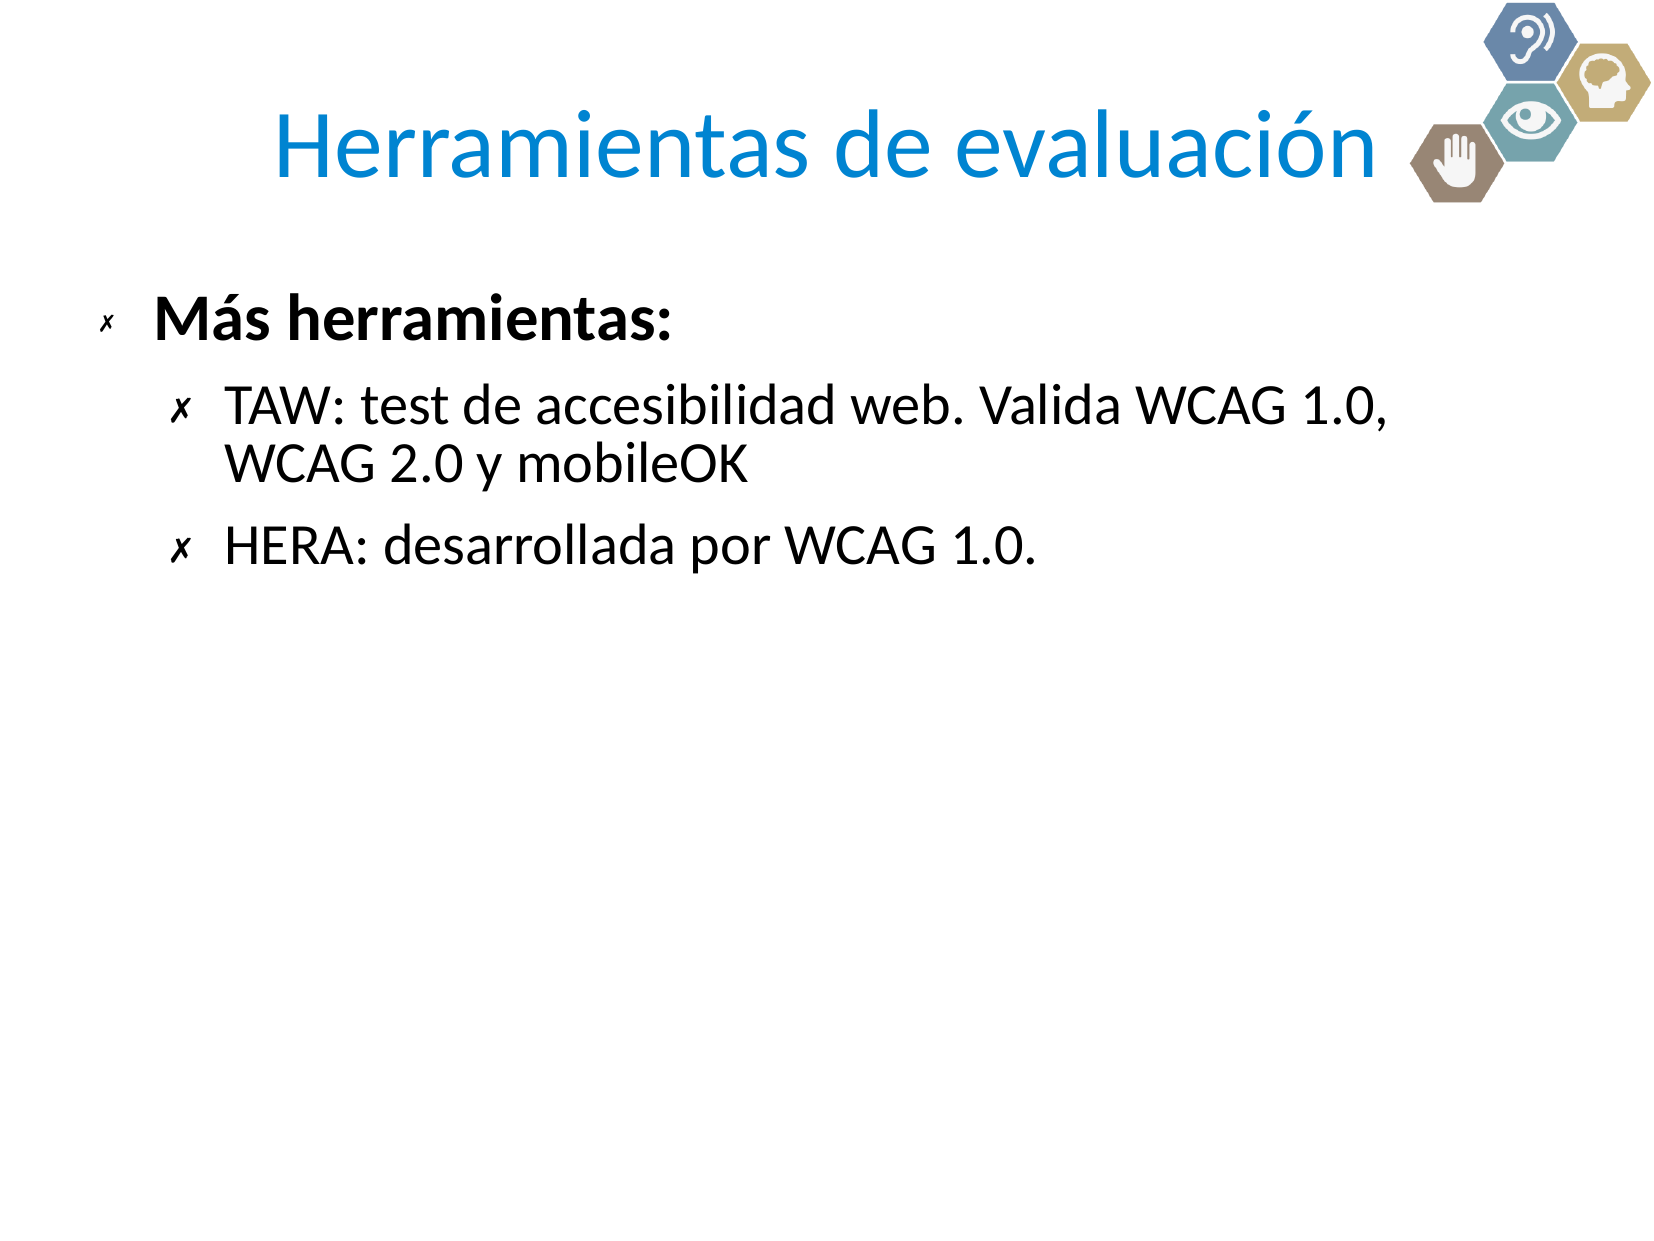

# Herramientas de evaluación
Más herramientas:
TAW: test de accesibilidad web. Valida WCAG 1.0, WCAG 2.0 y mobileOK
HERA: desarrollada por WCAG 1.0.